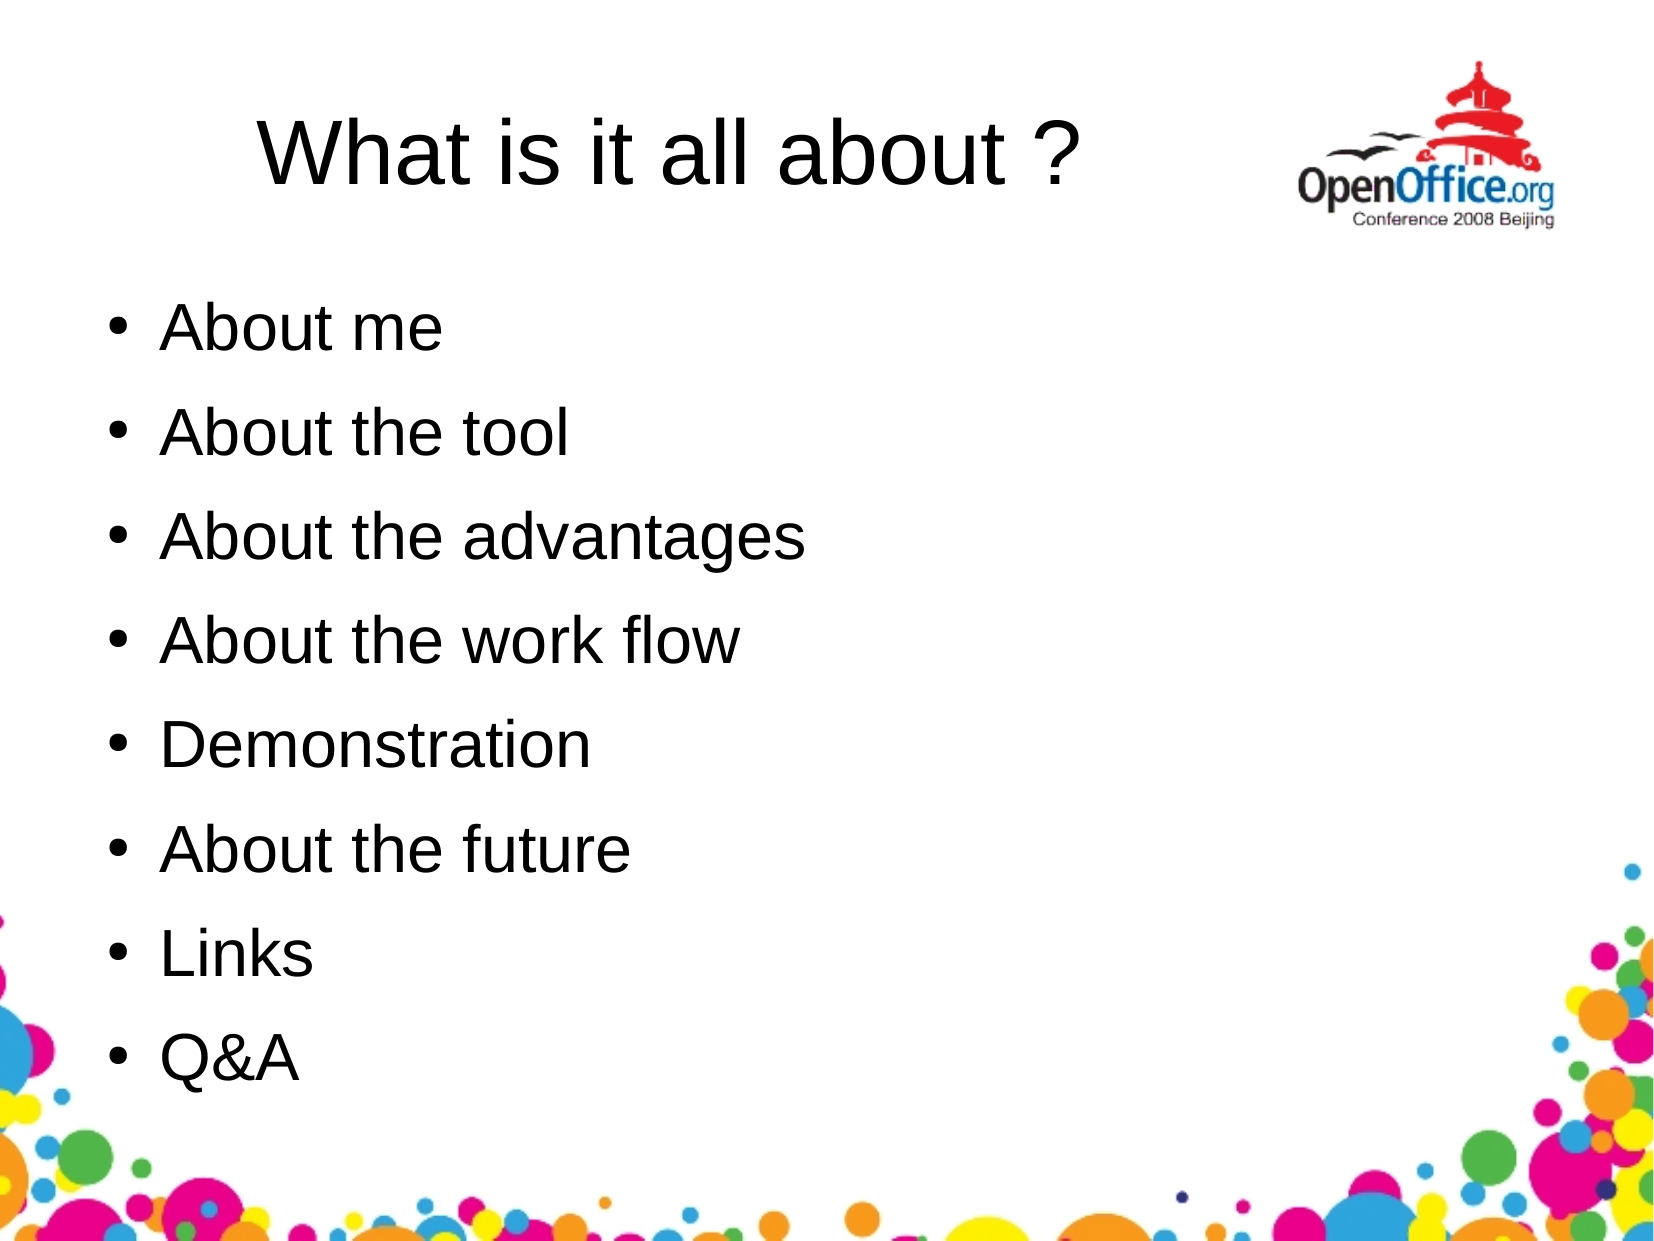

# What is it all about ?
About me
About the tool
About the advantages
About the work flow
Demonstration
About the future
Links
Q&A